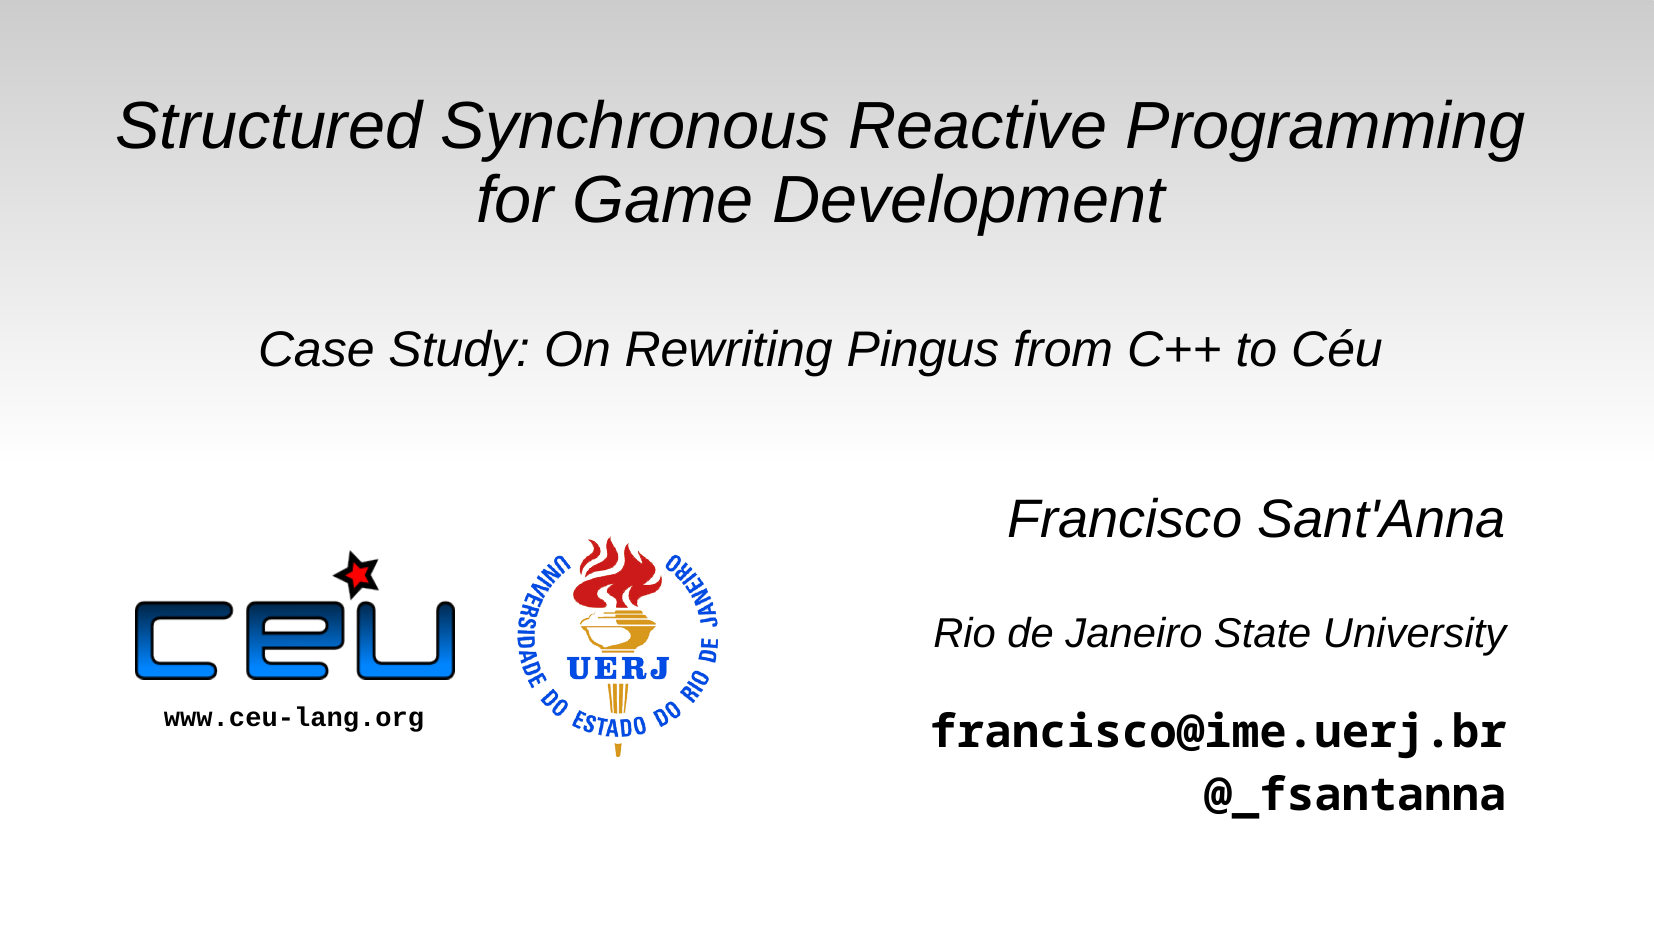

# Structured Synchronous Reactive Programming for Game Development
Case Study: On Rewriting Pingus from C++ to Céu
Francisco Sant'Anna
Rio de Janeiro State University
francisco@ime.uerj.br
@_fsantanna
www.ceu-lang.org